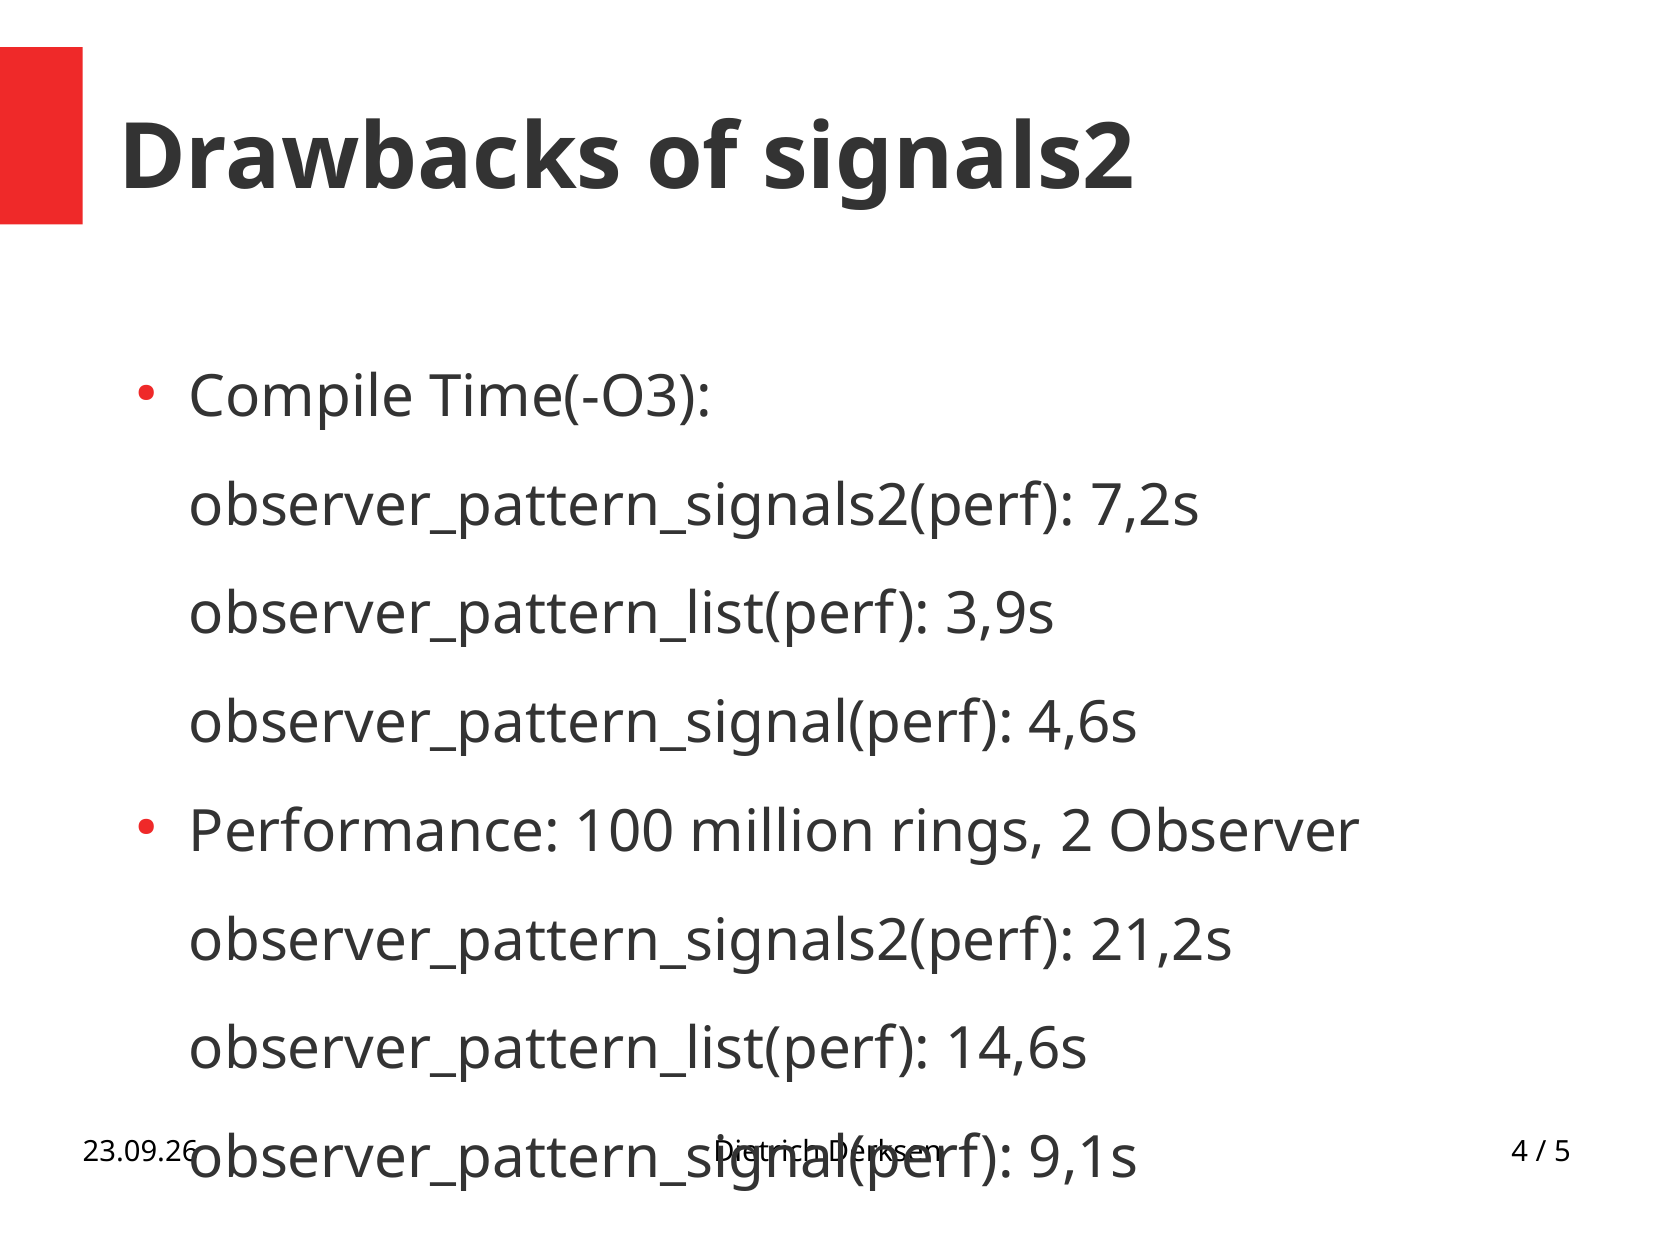

# Drawbacks of signals2
Compile Time(-O3):
observer_pattern_signals2(perf): 7,2s
observer_pattern_list(perf): 3,9s
observer_pattern_signal(perf): 4,6s
Performance: 100 million rings, 2 Observer
observer_pattern_signals2(perf): 21,2s
observer_pattern_list(perf): 14,6s
observer_pattern_signal(perf): 9,1s
Dietrich Derksen
4